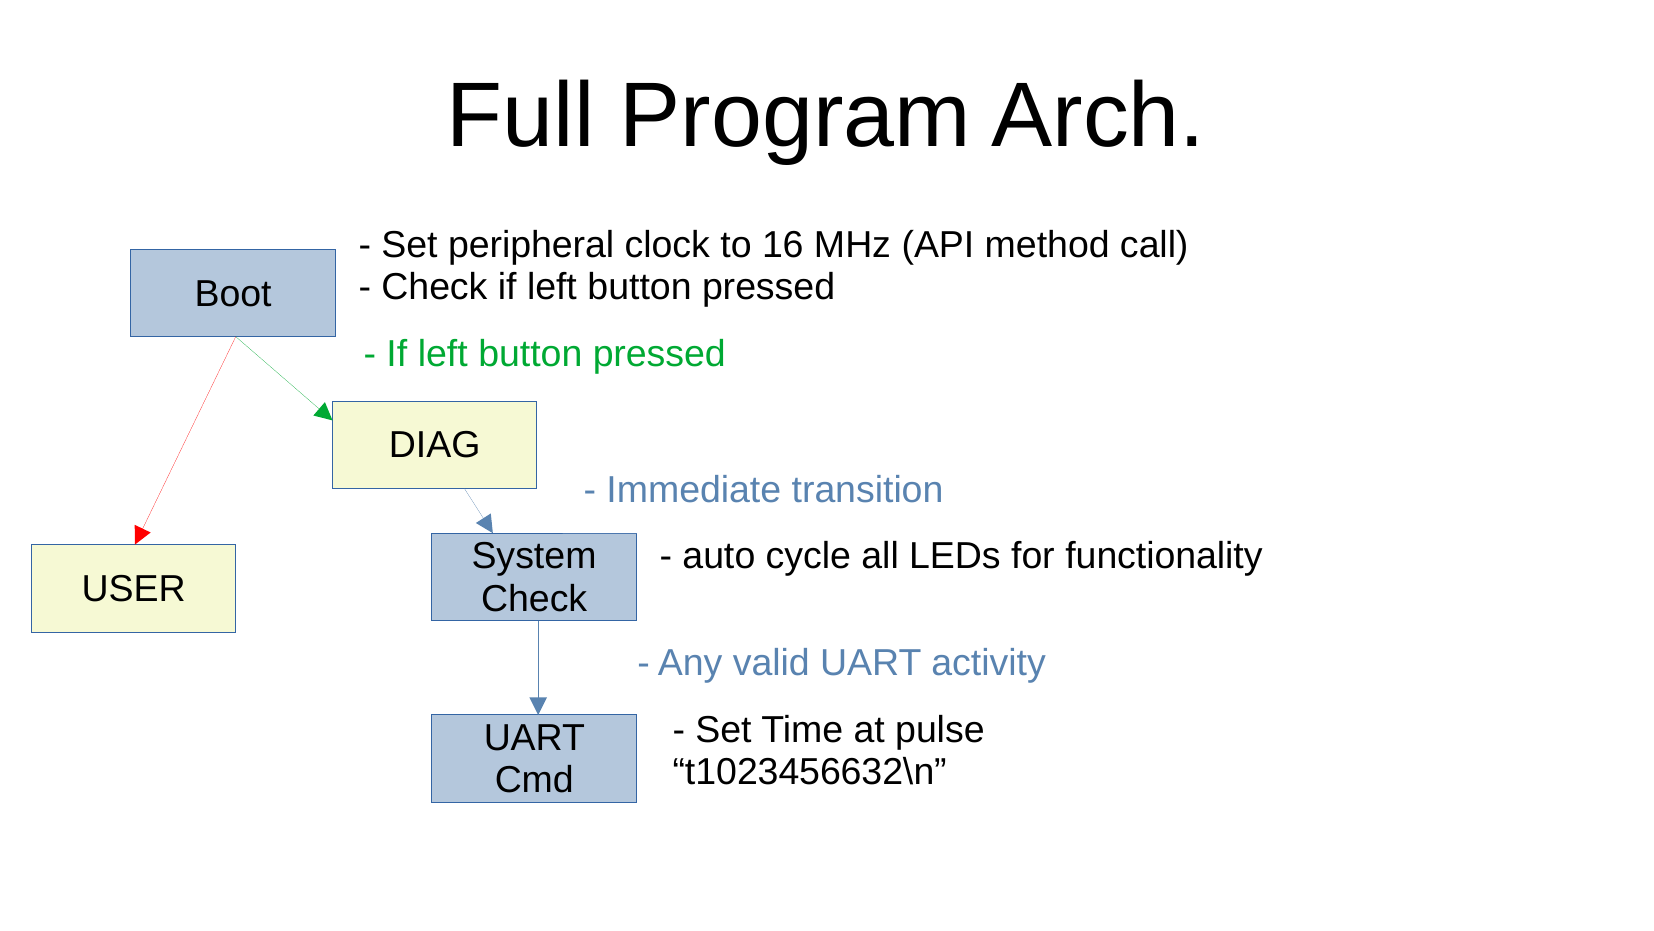

# Full Program Arch.
- Set peripheral clock to 16 MHz (API method call)
- Check if left button pressed
Boot
- If left button pressed
DIAG
- Immediate transition
System Check
- auto cycle all LEDs for functionality
USER
- Any valid UART activity
UART Cmd
- Set Time at pulse
“t1023456632\n”